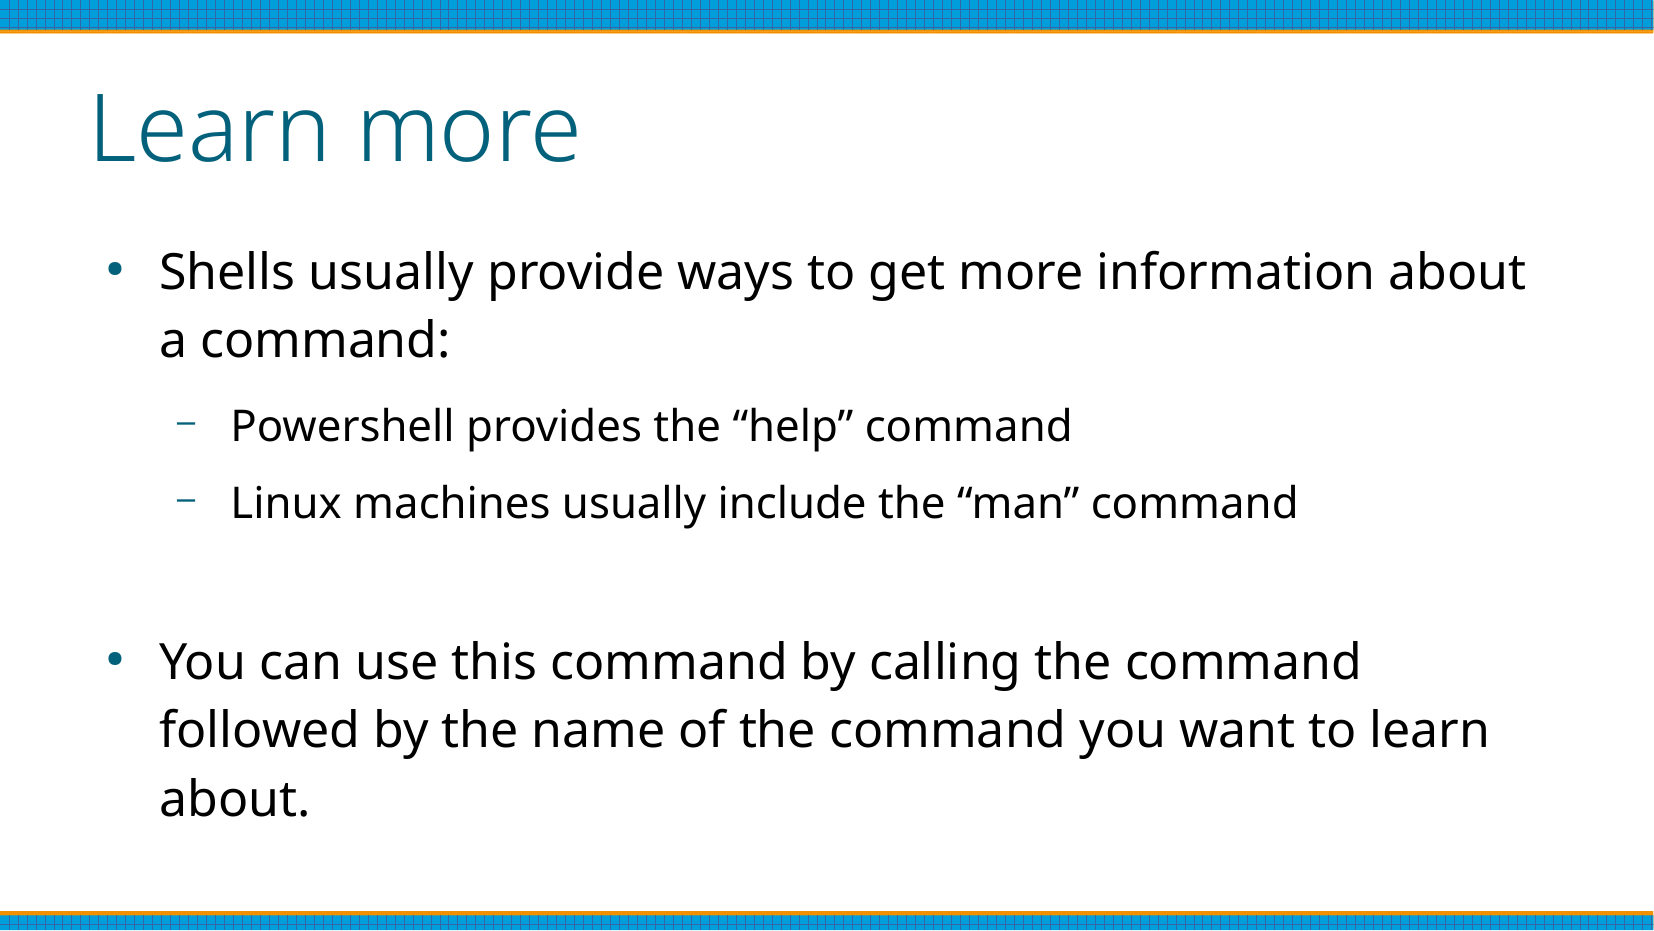

# Learn more
Shells usually provide ways to get more information about a command:
Powershell provides the “help” command
Linux machines usually include the “man” command
You can use this command by calling the command followed by the name of the command you want to learn about.